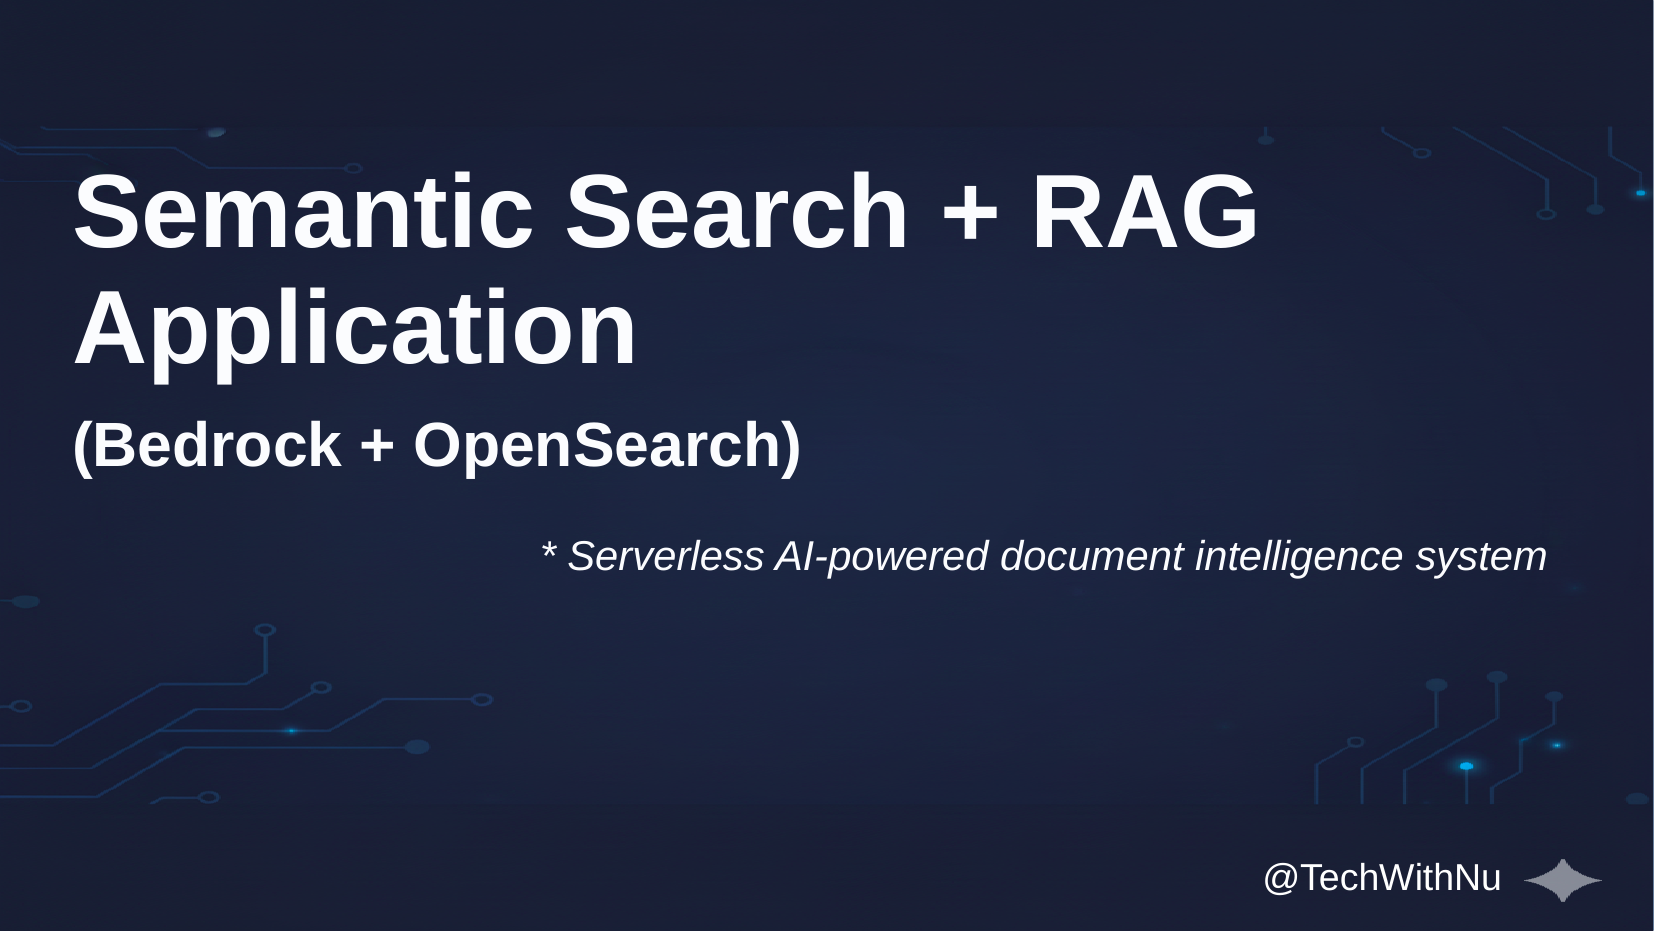

Semantic Search + RAG Application
(Bedrock + OpenSearch)
* Serverless AI-powered document intelligence system
@TechWithNu